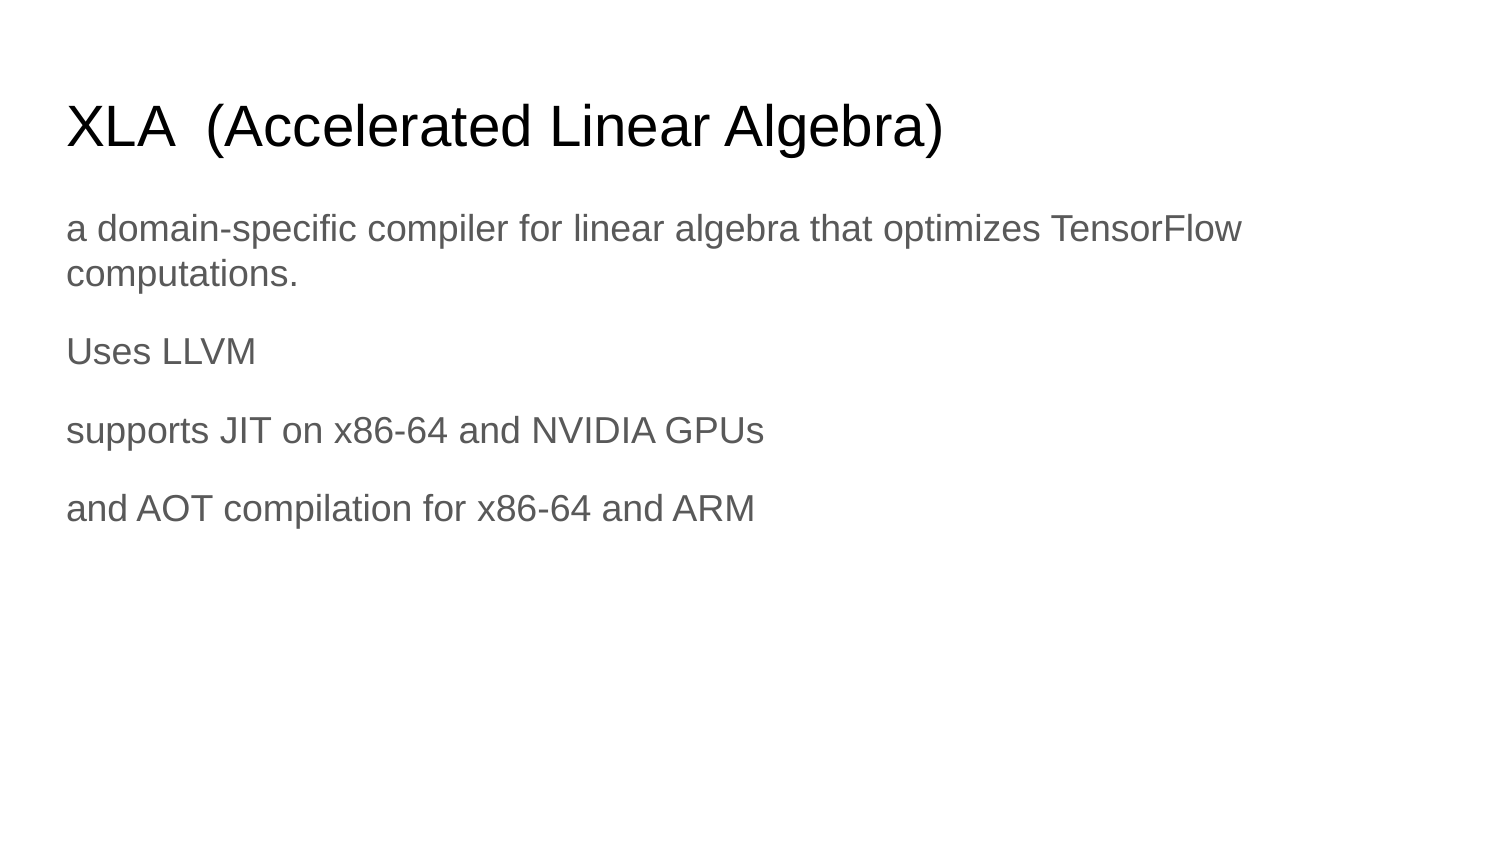

# XLA (Accelerated Linear Algebra)
a domain-specific compiler for linear algebra that optimizes TensorFlow computations.
Uses LLVM
supports JIT on x86-64 and NVIDIA GPUs
and AOT compilation for x86-64 and ARM